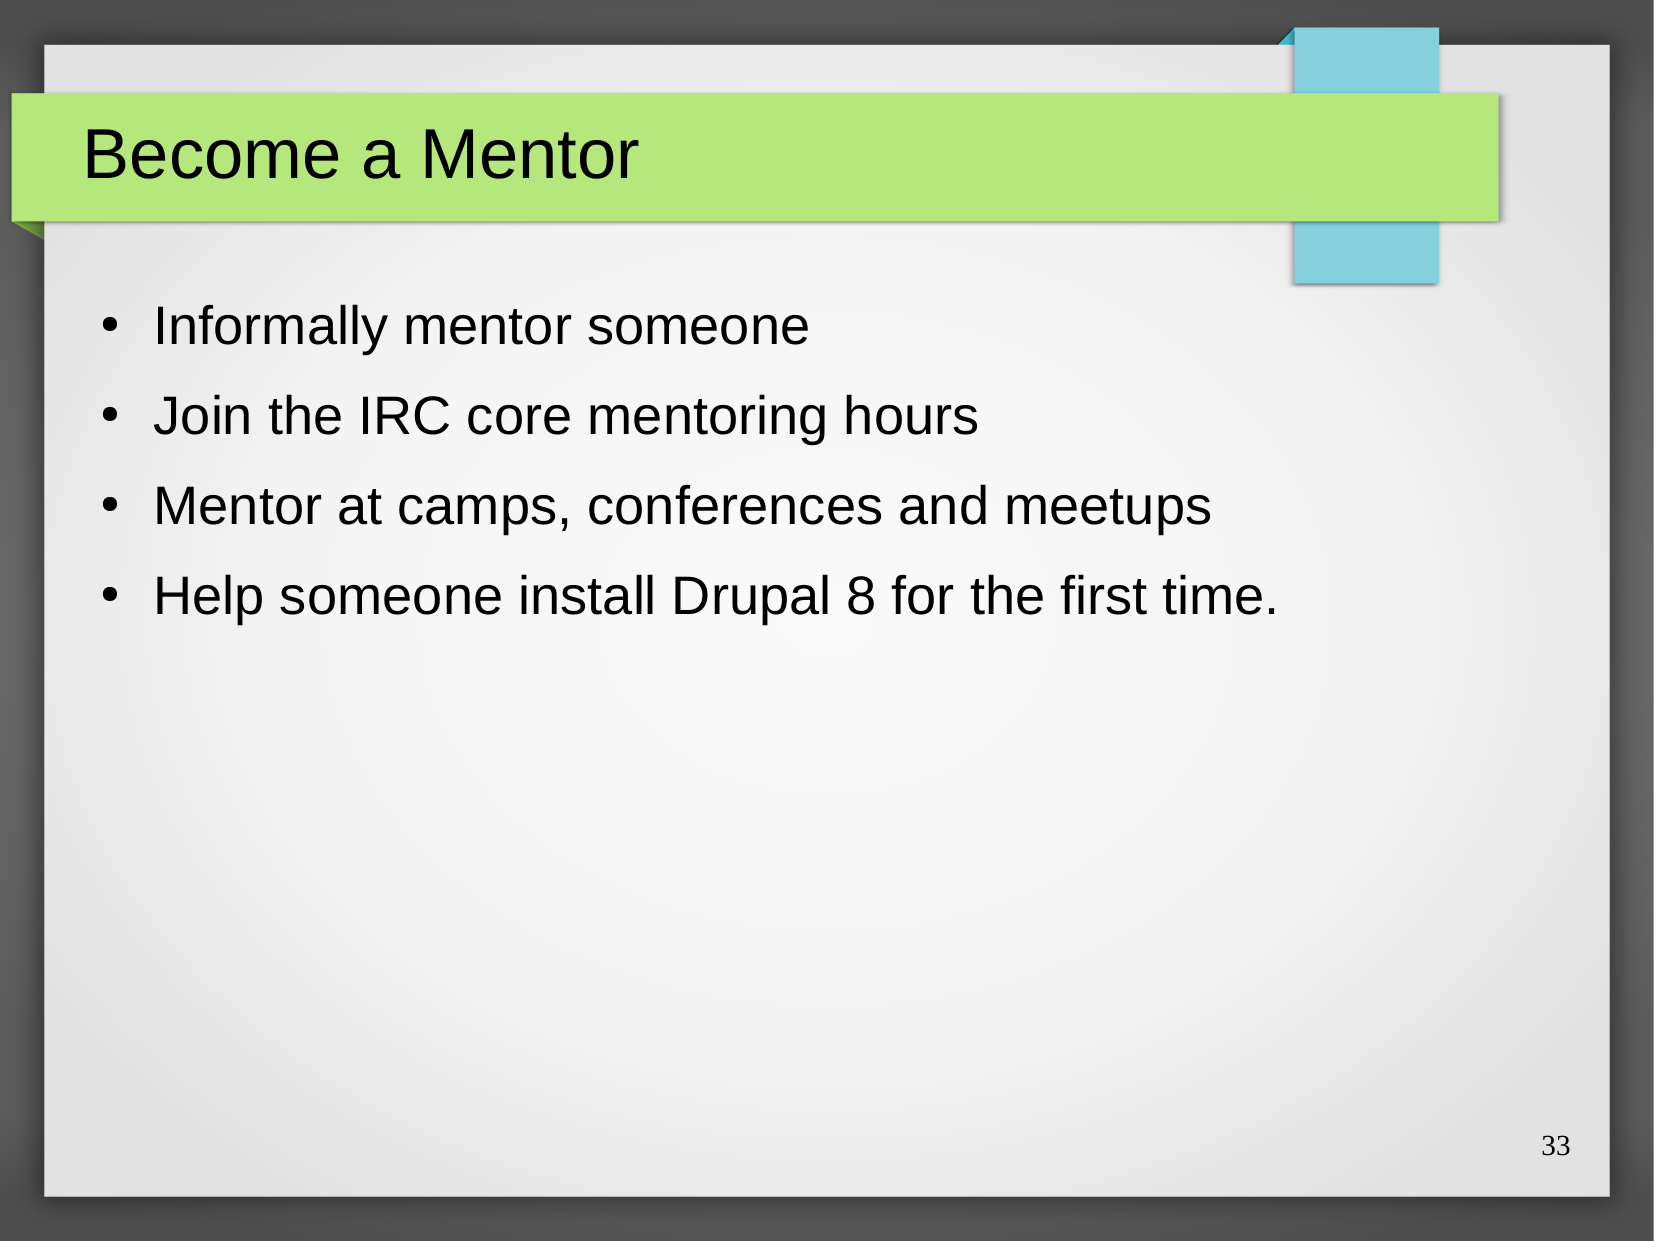

# Become a Mentor
Informally mentor someone
Join the IRC core mentoring hours
Mentor at camps, conferences and meetups
Help someone install Drupal 8 for the first time.
33